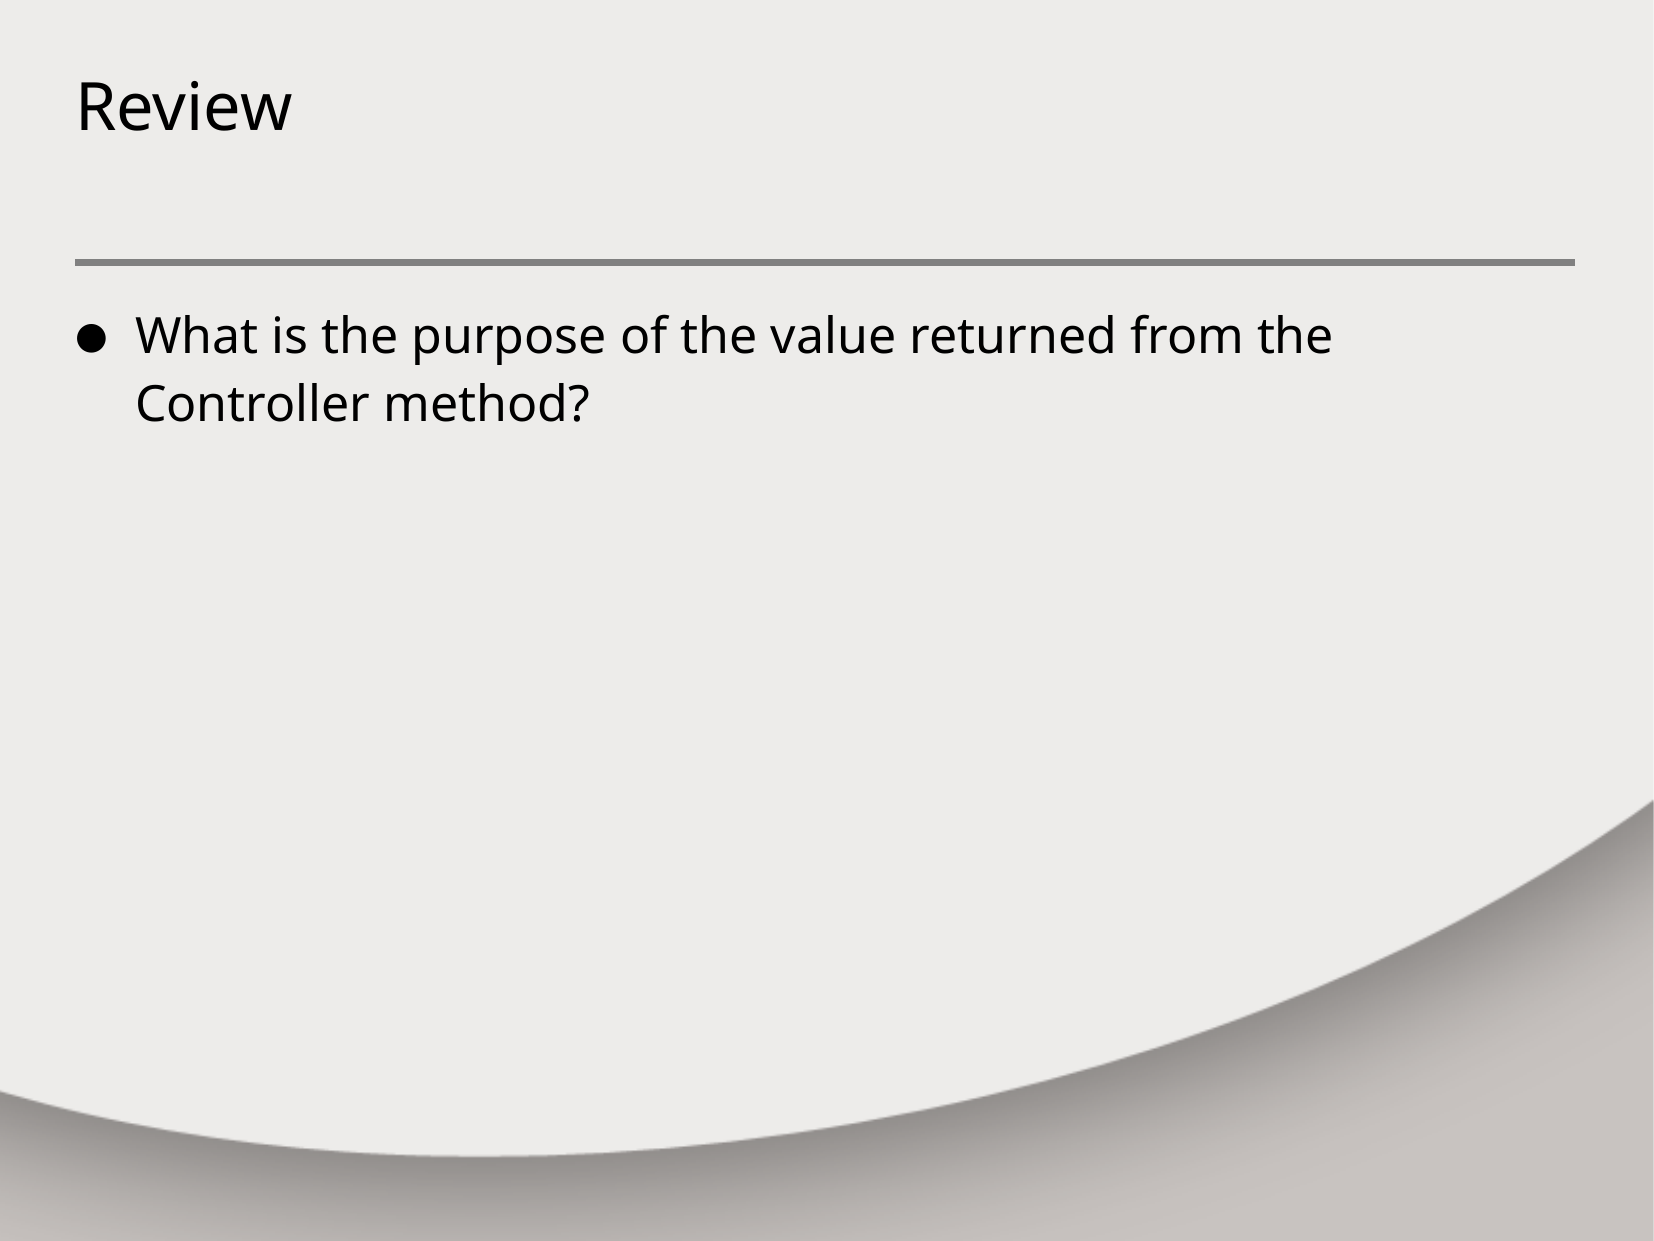

# Review
What is the purpose of the value returned from the Controller method?